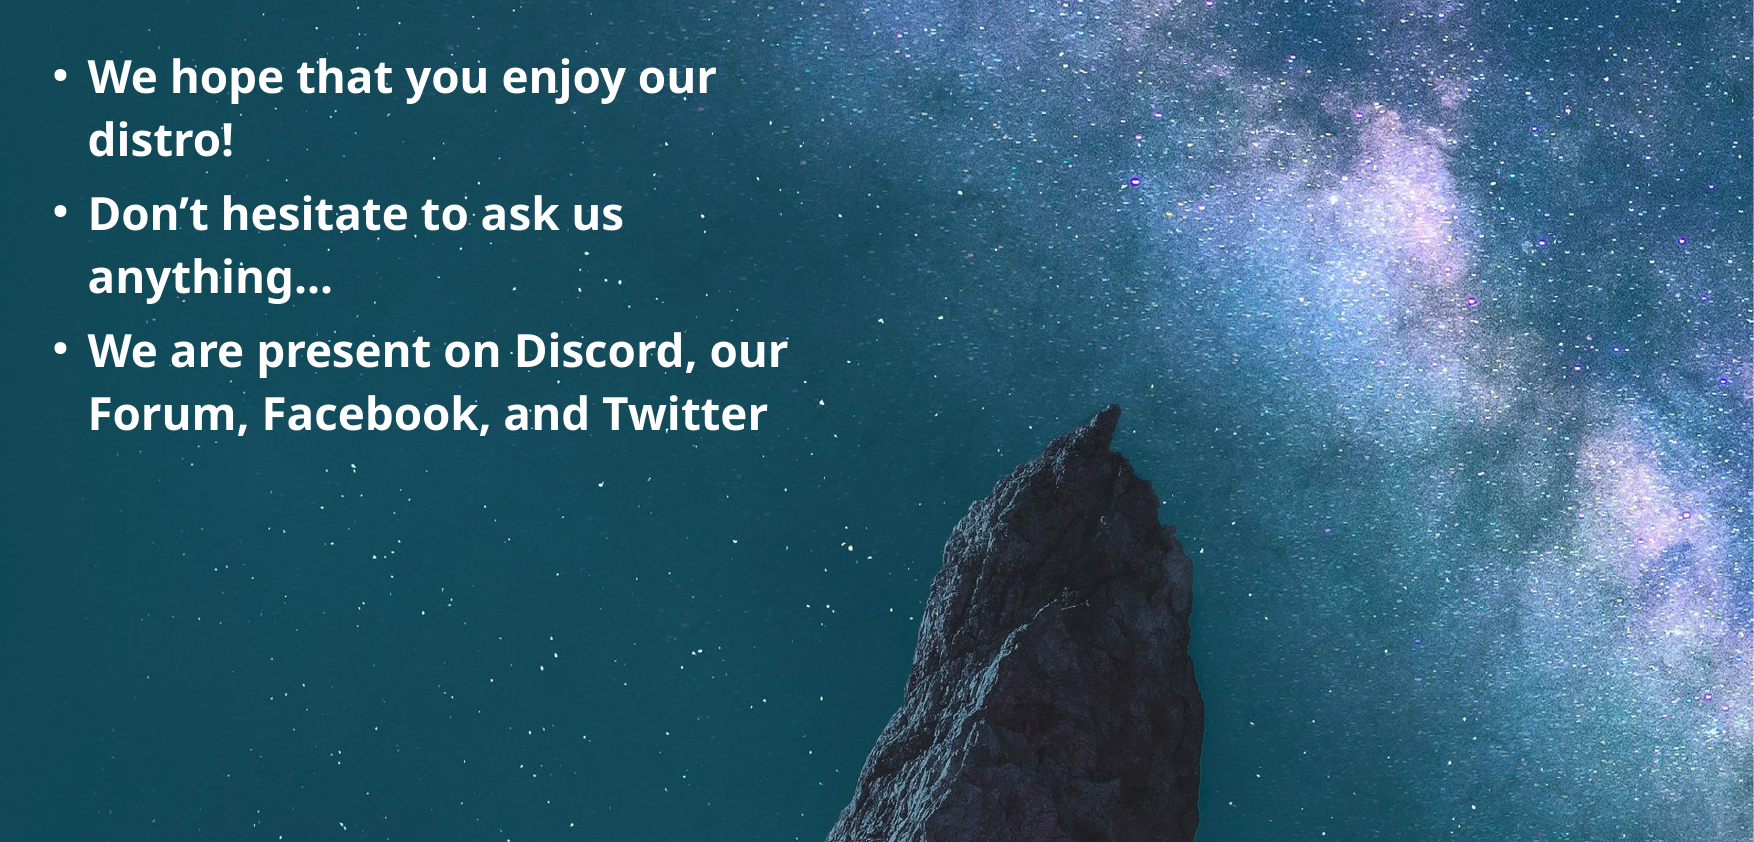

We hope that you enjoy our distro!
Don’t hesitate to ask us anything...
We are present on Discord, our Forum, Facebook, and Twitter